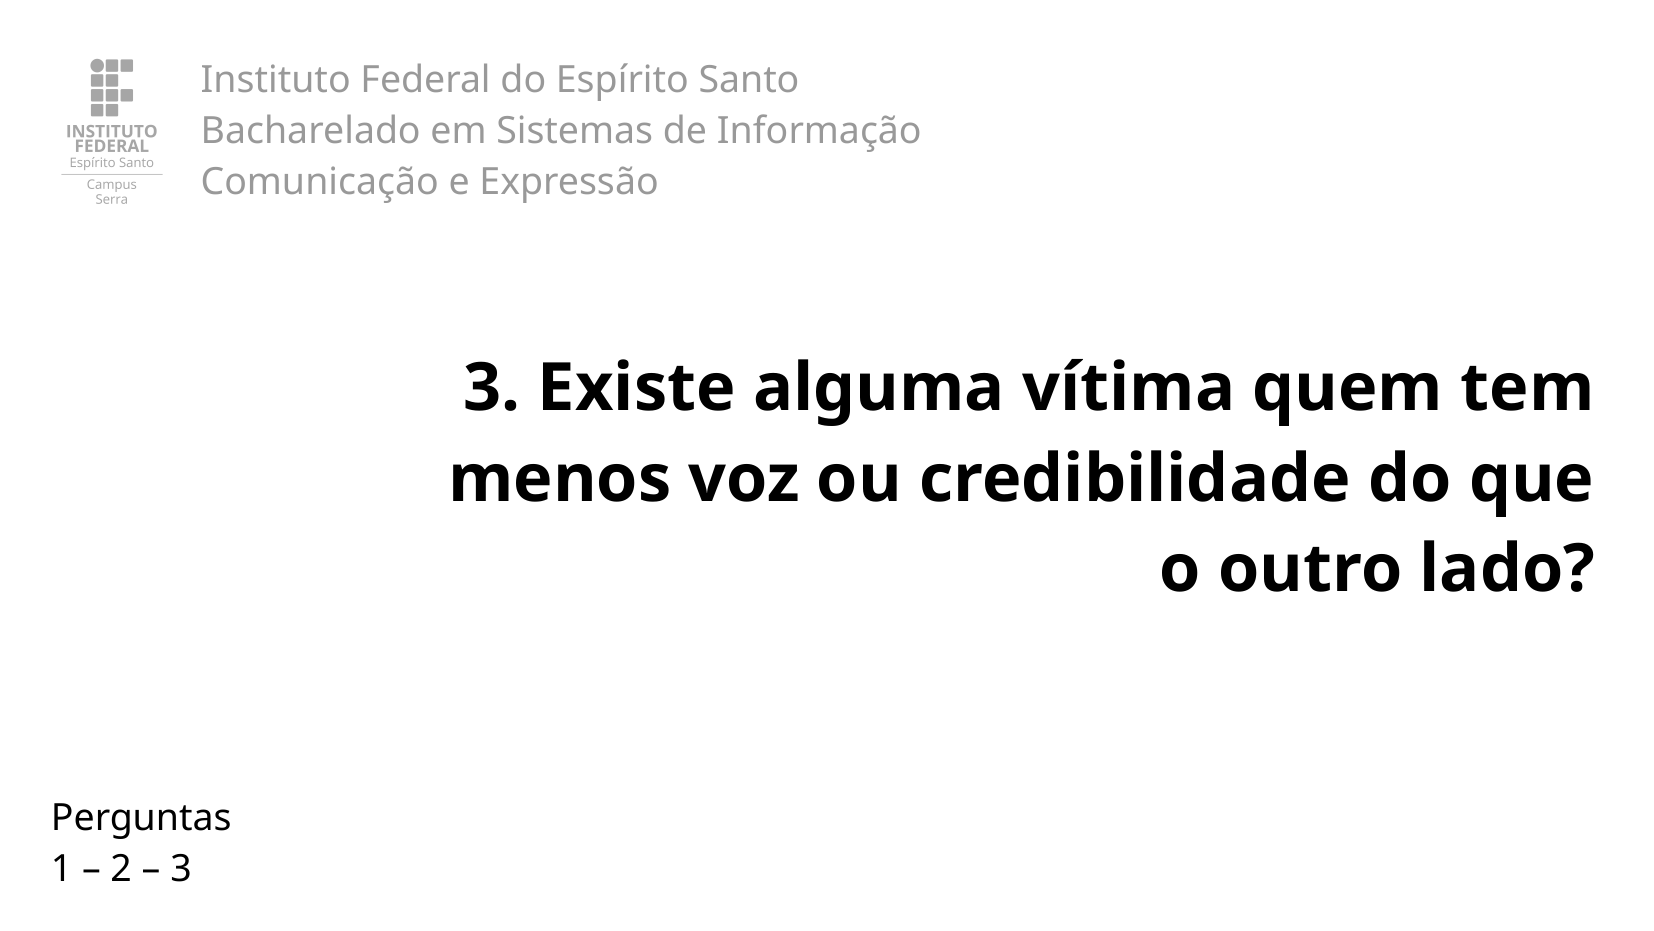

# Instituto Federal do Espírito Santo Bacharelado em Sistemas de Informação Comunicação e Expressão
3. Existe alguma vítima quem tem menos voz ou credibilidade do que o outro lado?
Perguntas
1 – 2 – 3